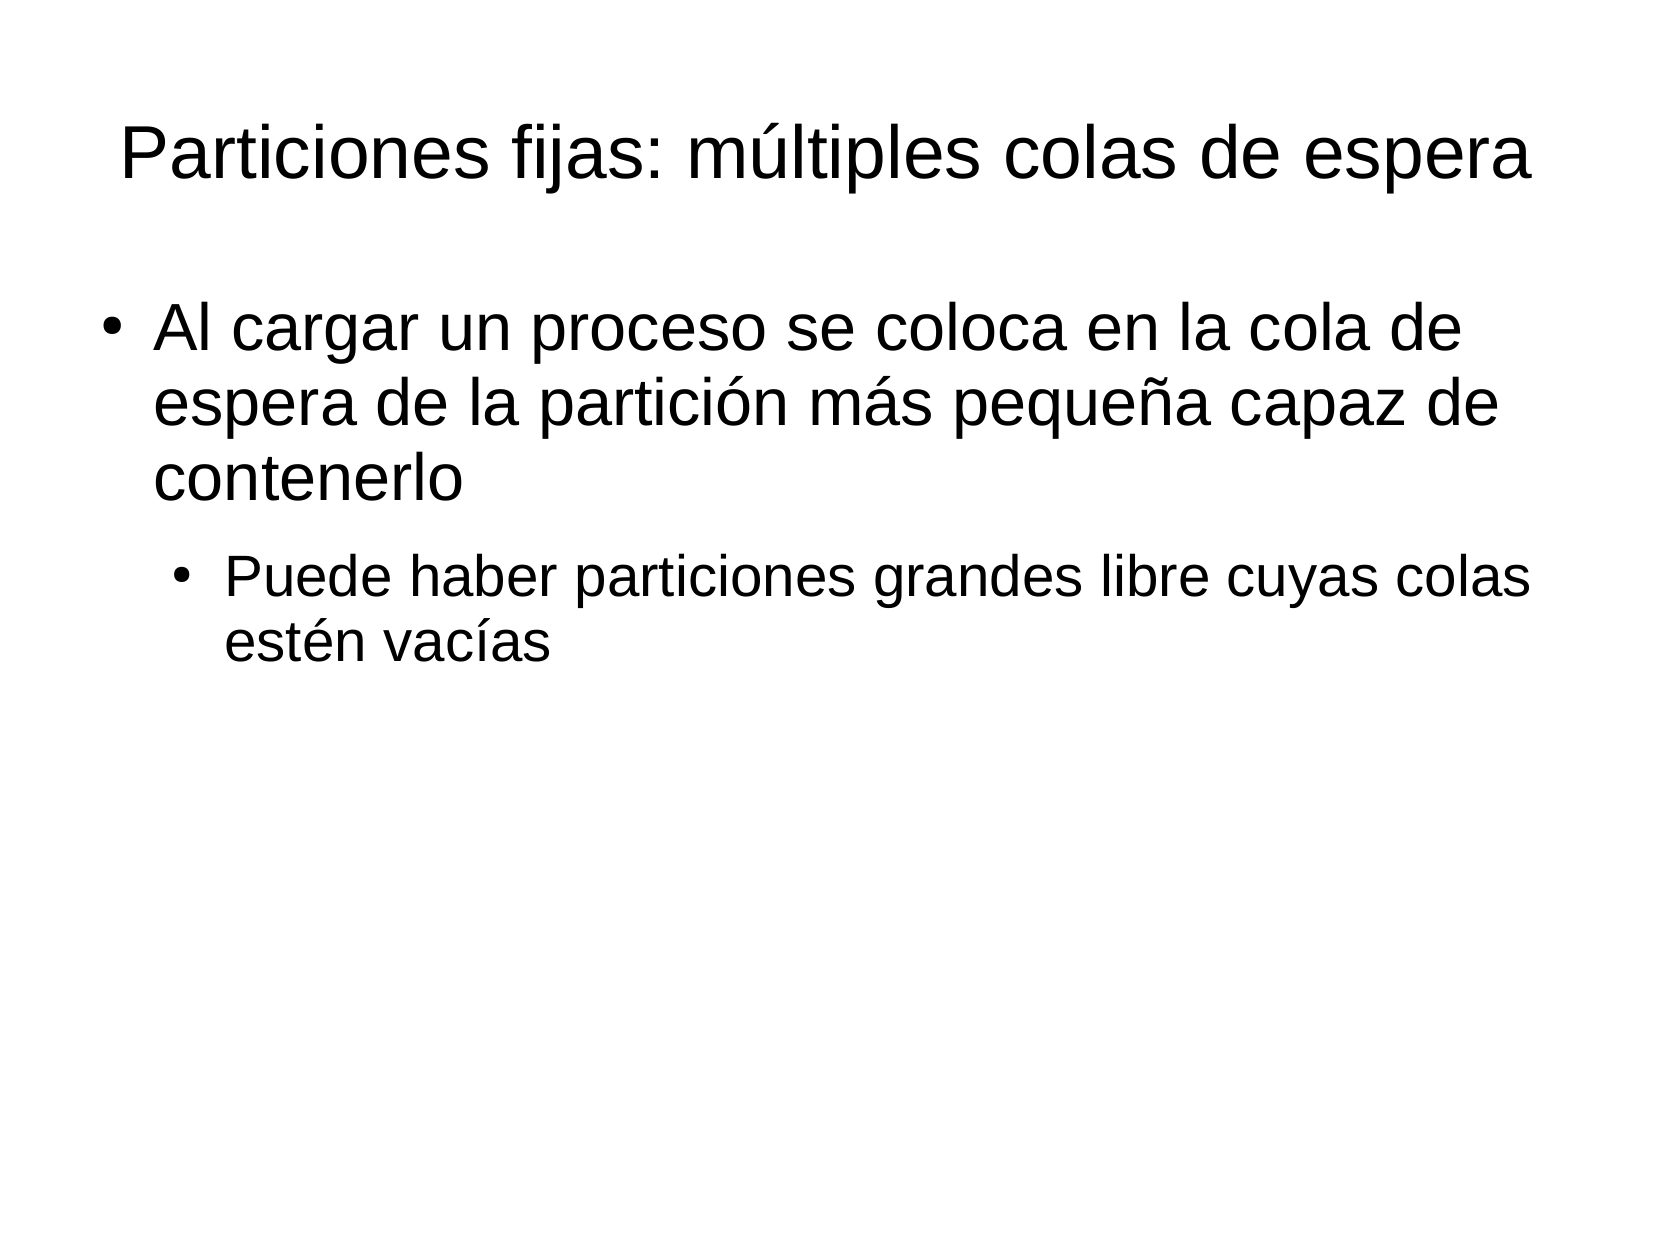

# Particiones fijas: múltiples colas de espera
Al cargar un proceso se coloca en la cola de espera de la partición más pequeña capaz de contenerlo
Puede haber particiones grandes libre cuyas colas estén vacías